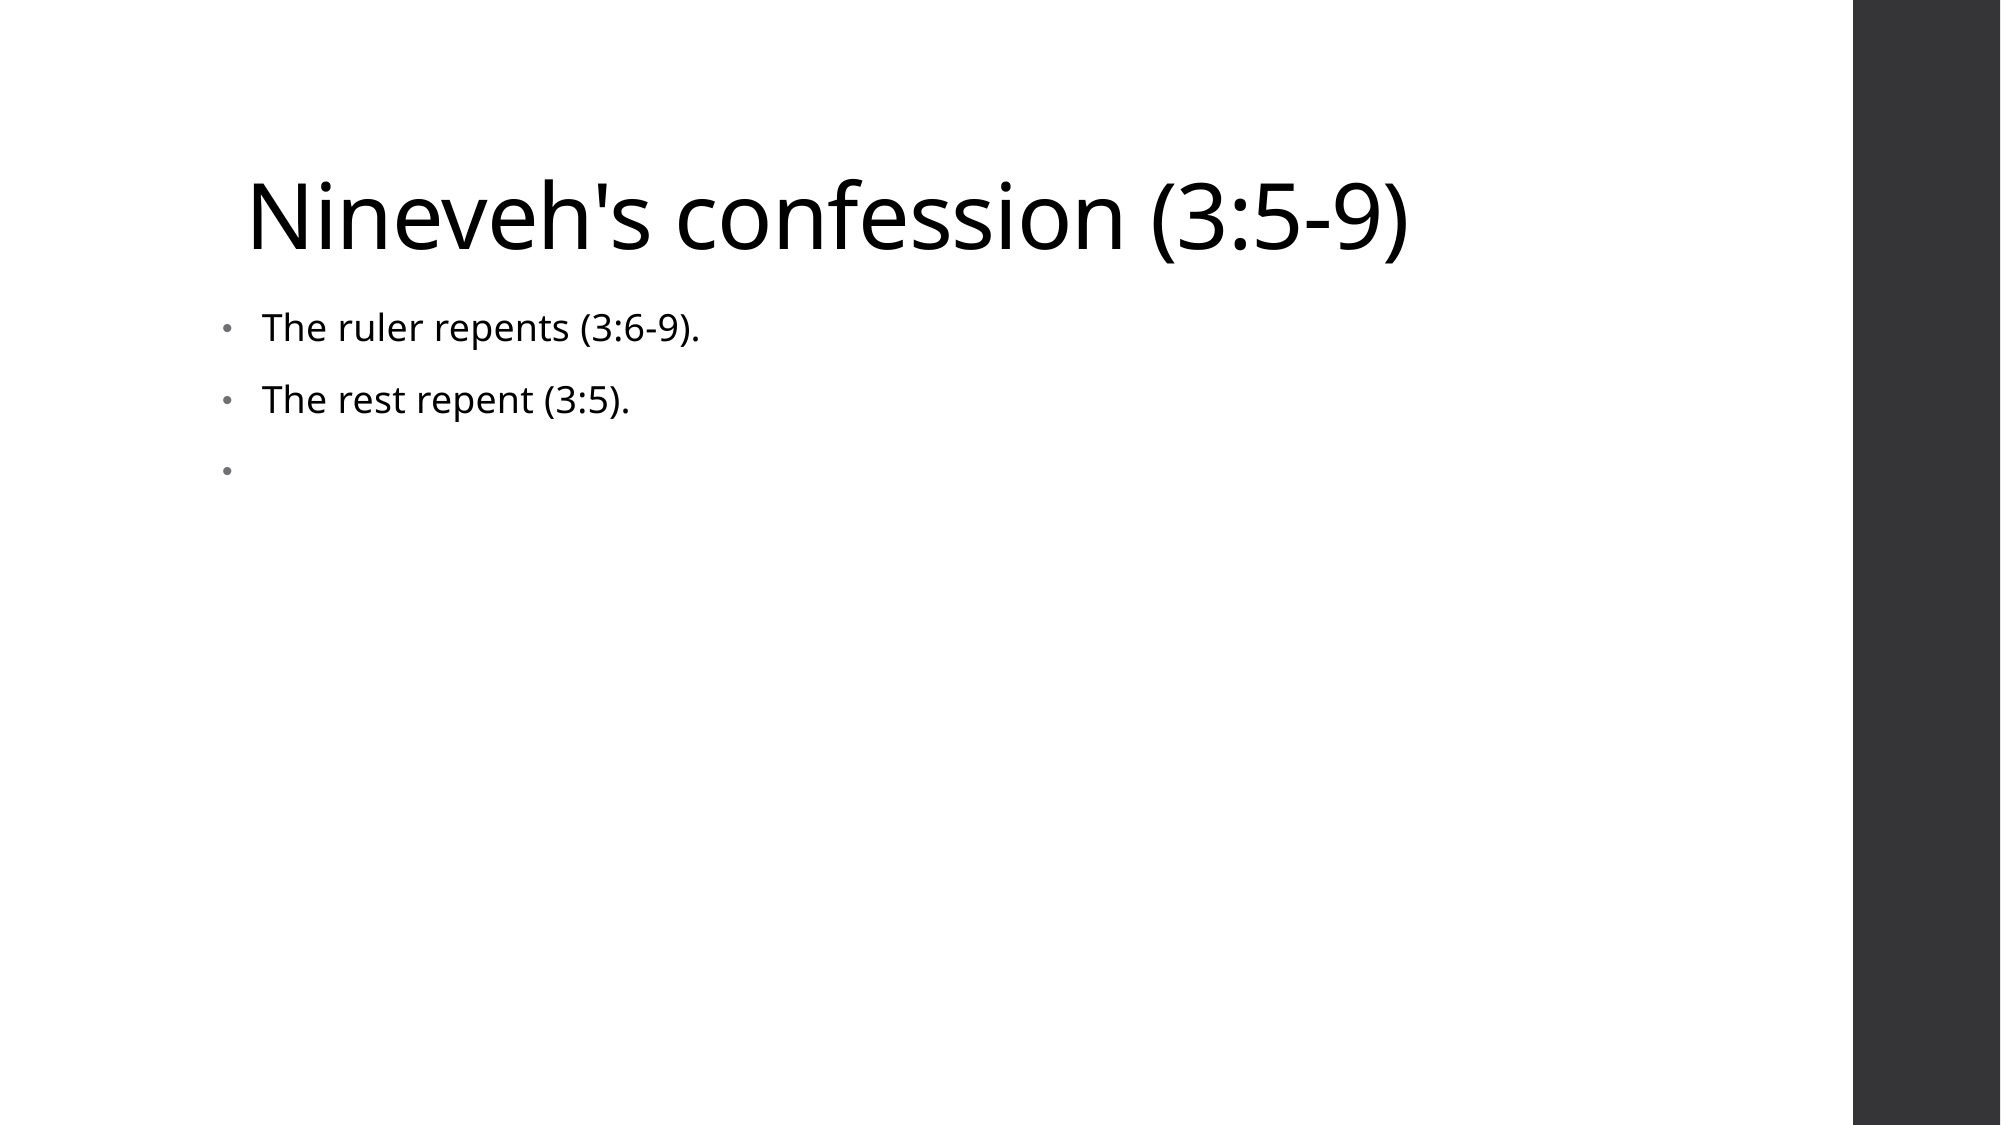

# Nineveh's confession (3:5-9)
 The ruler repents (3:6-9).
 The rest repent (3:5).